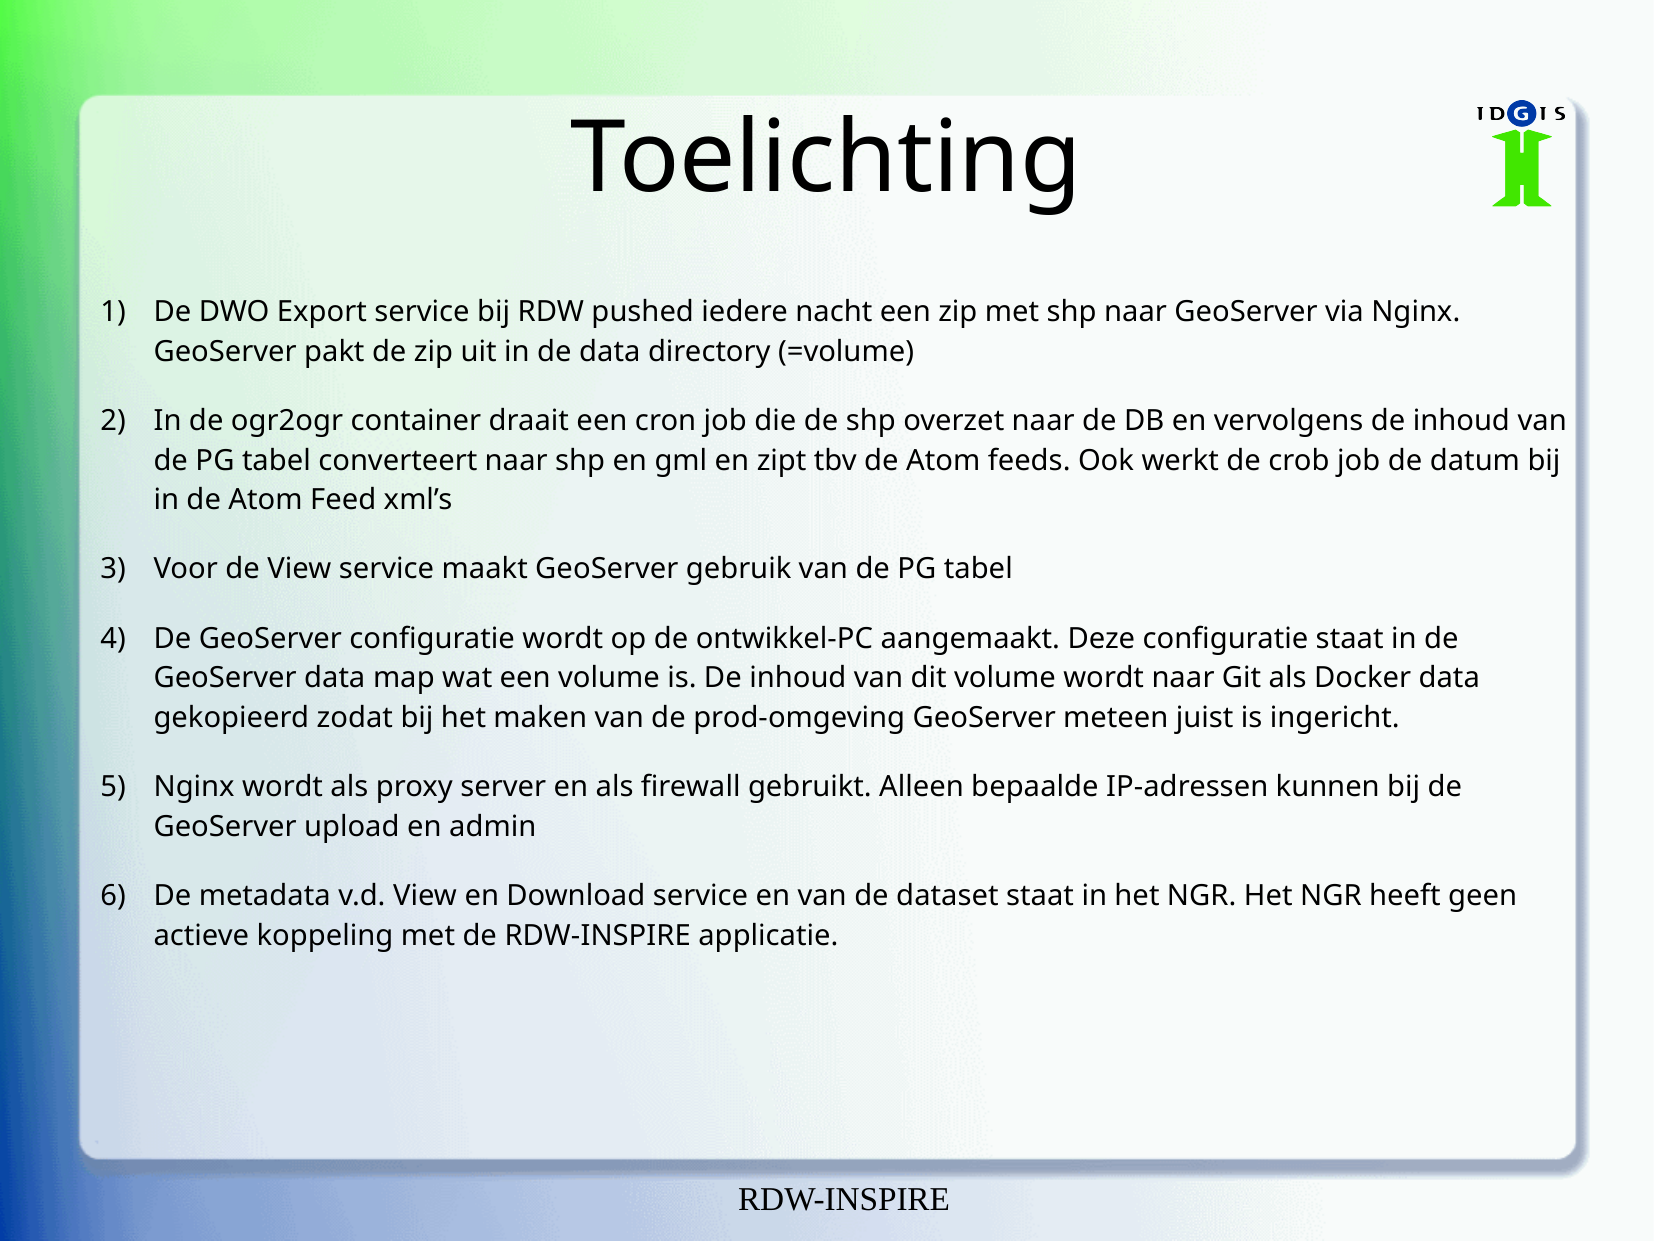

# Toelichting
De DWO Export service bij RDW pushed iedere nacht een zip met shp naar GeoServer via Nginx. GeoServer pakt de zip uit in de data directory (=volume)
In de ogr2ogr container draait een cron job die de shp overzet naar de DB en vervolgens de inhoud van de PG tabel converteert naar shp en gml en zipt tbv de Atom feeds. Ook werkt de crob job de datum bij in de Atom Feed xml’s
Voor de View service maakt GeoServer gebruik van de PG tabel
De GeoServer configuratie wordt op de ontwikkel-PC aangemaakt. Deze configuratie staat in de GeoServer data map wat een volume is. De inhoud van dit volume wordt naar Git als Docker data gekopieerd zodat bij het maken van de prod-omgeving GeoServer meteen juist is ingericht.
Nginx wordt als proxy server en als firewall gebruikt. Alleen bepaalde IP-adressen kunnen bij de GeoServer upload en admin
De metadata v.d. View en Download service en van de dataset staat in het NGR. Het NGR heeft geen actieve koppeling met de RDW-INSPIRE applicatie.